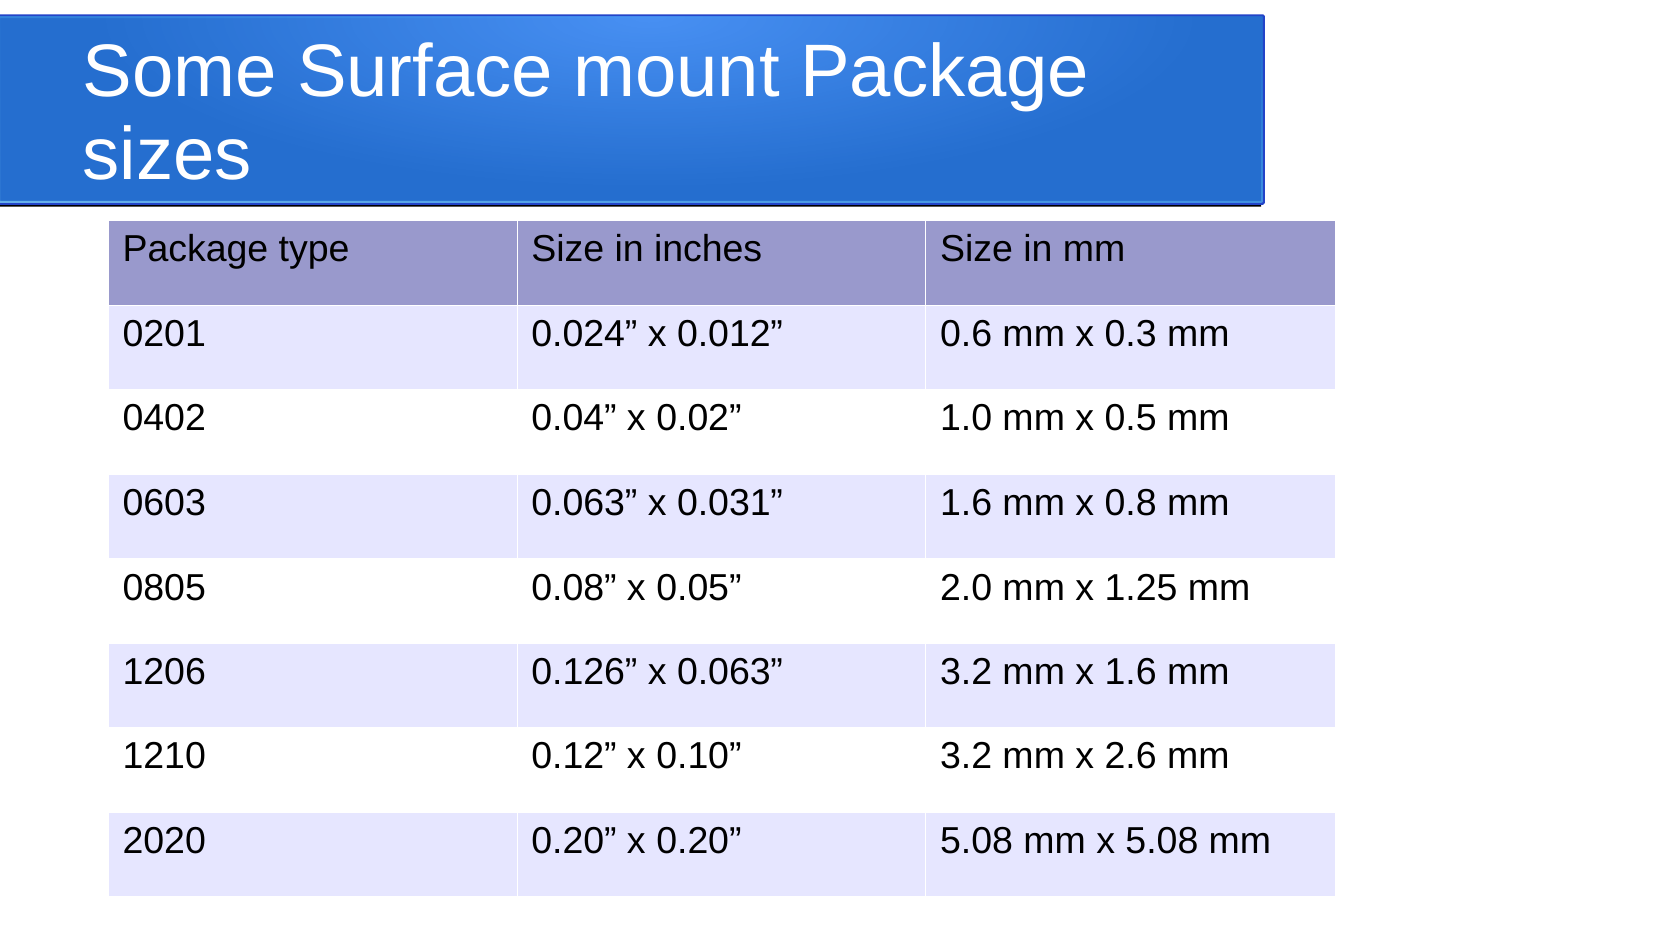

# Some Surface mount Package sizes
| Package type | Size in inches | Size in mm |
| --- | --- | --- |
| 0201 | 0.024” x 0.012” | 0.6 mm x 0.3 mm |
| 0402 | 0.04” x 0.02” | 1.0 mm x 0.5 mm |
| 0603 | 0.063” x 0.031” | 1.6 mm x 0.8 mm |
| 0805 | 0.08” x 0.05” | 2.0 mm x 1.25 mm |
| 1206 | 0.126” x 0.063” | 3.2 mm x 1.6 mm |
| 1210 | 0.12” x 0.10” | 3.2 mm x 2.6 mm |
| 2020 | 0.20” x 0.20” | 5.08 mm x 5.08 mm |